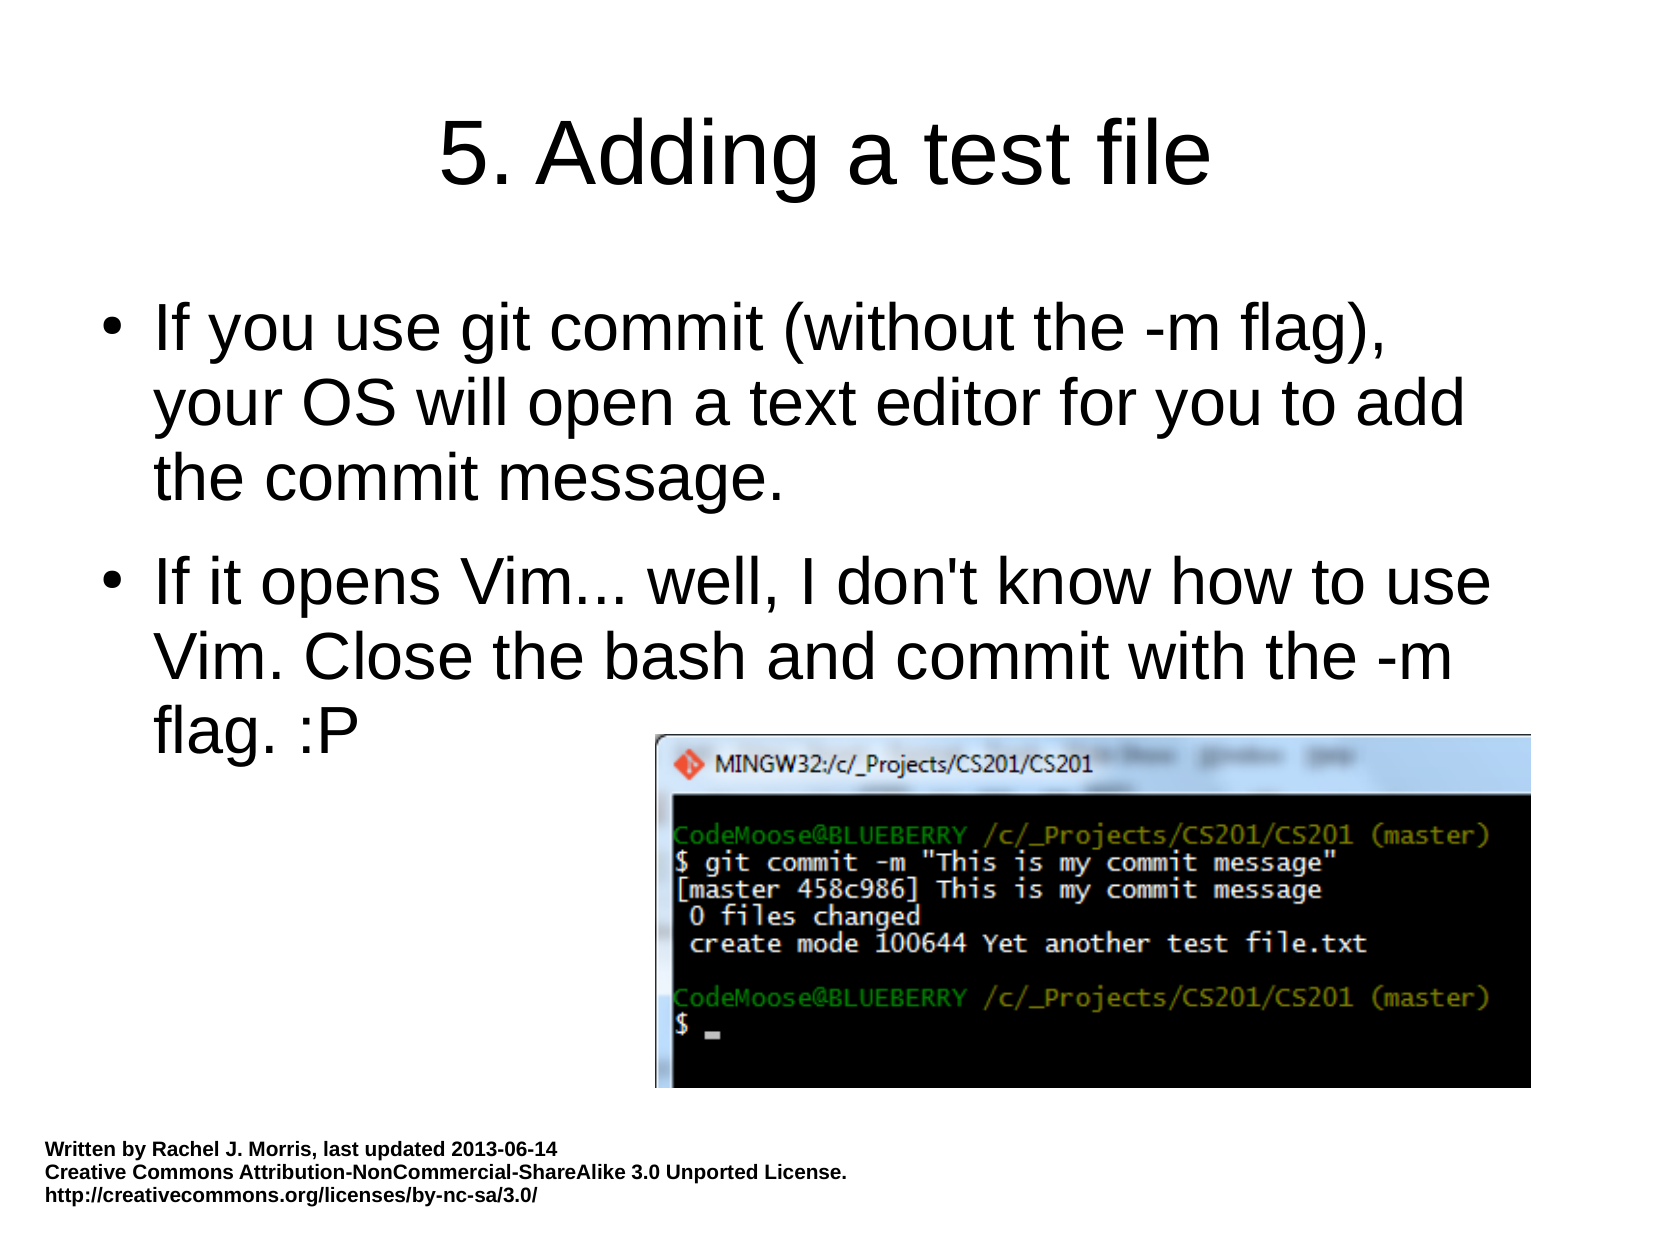

# 5. Adding a test file
If you use git commit (without the -m flag), your OS will open a text editor for you to add the commit message.
If it opens Vim... well, I don't know how to use Vim. Close the bash and commit with the -m flag. :P